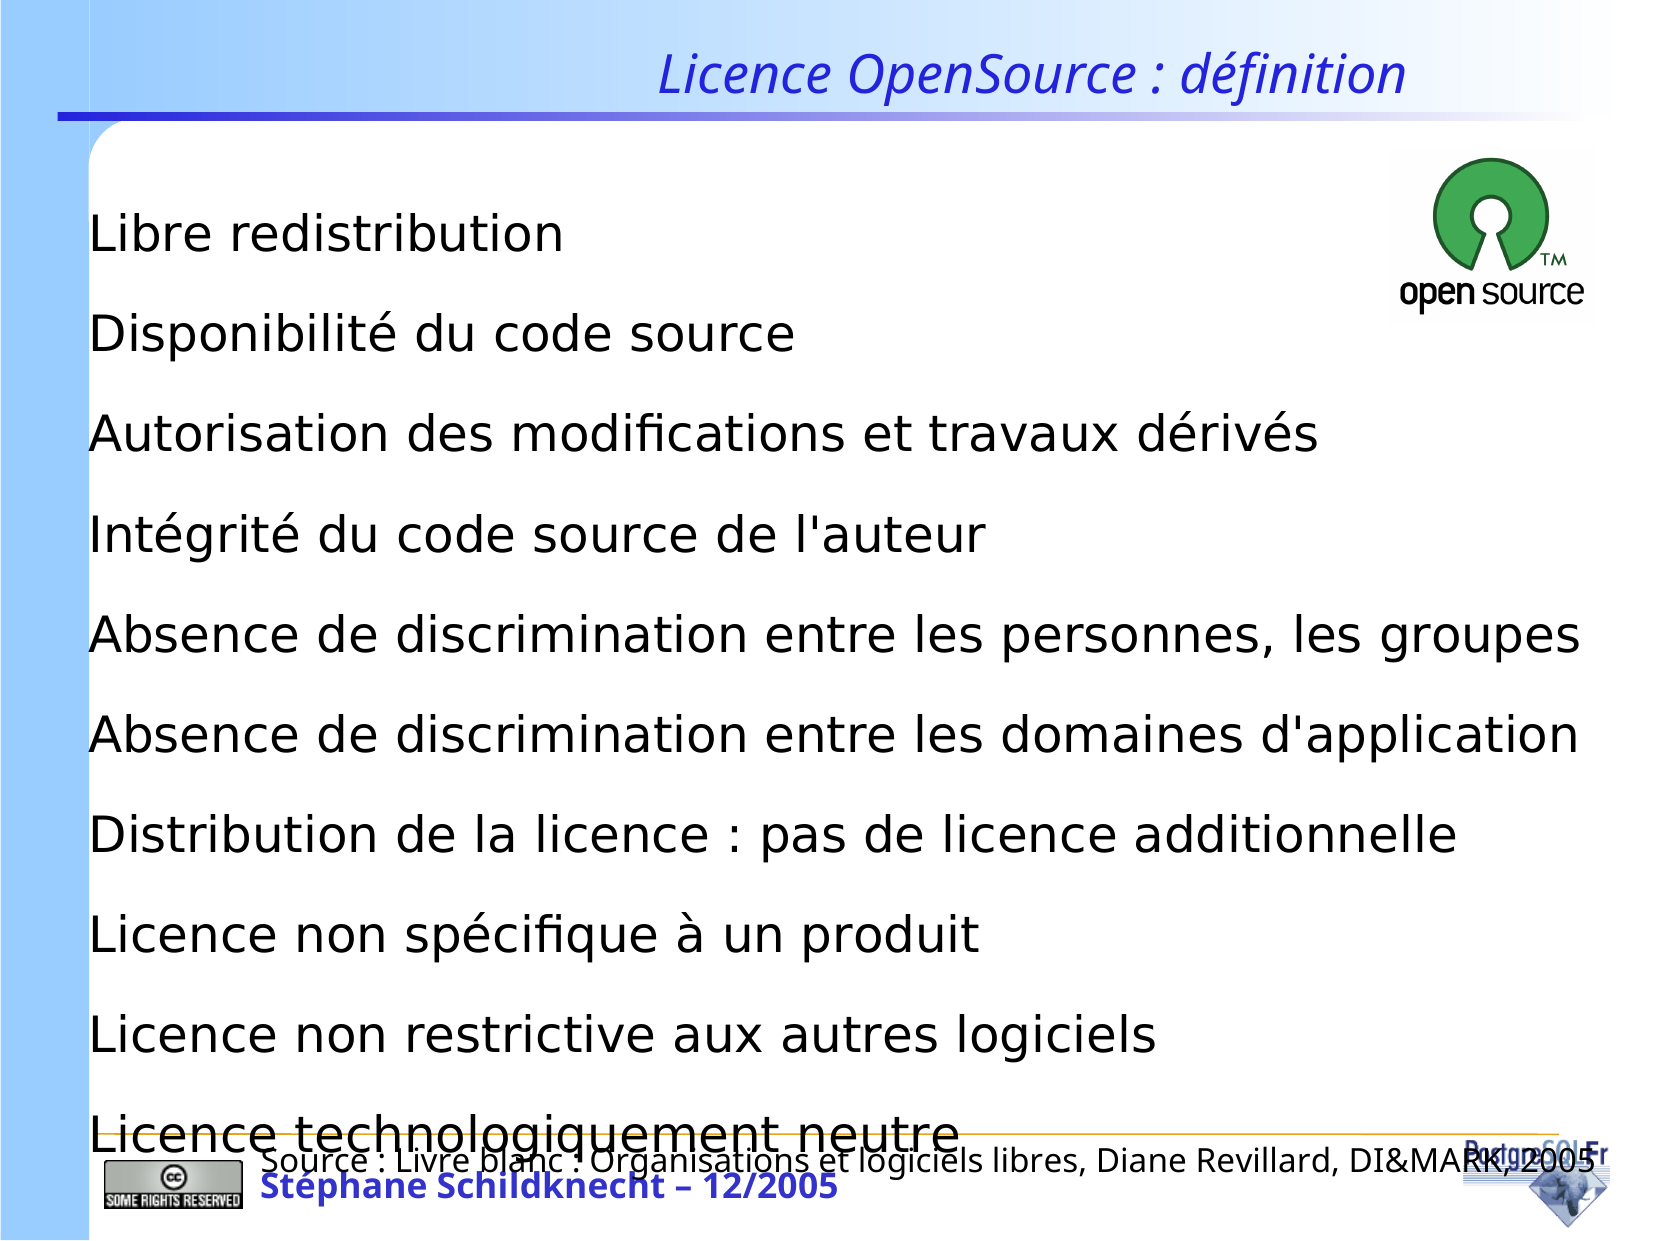

# Licence OpenSource : définition
Libre redistribution
Disponibilité du code source
Autorisation des modifications et travaux dérivés
Intégrité du code source de l'auteur
Absence de discrimination entre les personnes, les groupes
Absence de discrimination entre les domaines d'application
Distribution de la licence : pas de licence additionnelle
Licence non spécifique à un produit
Licence non restrictive aux autres logiciels
Licence technologiquement neutre
Source : Livre blanc : Organisations et logiciels libres, Diane Revillard, DI&MARK, 2005